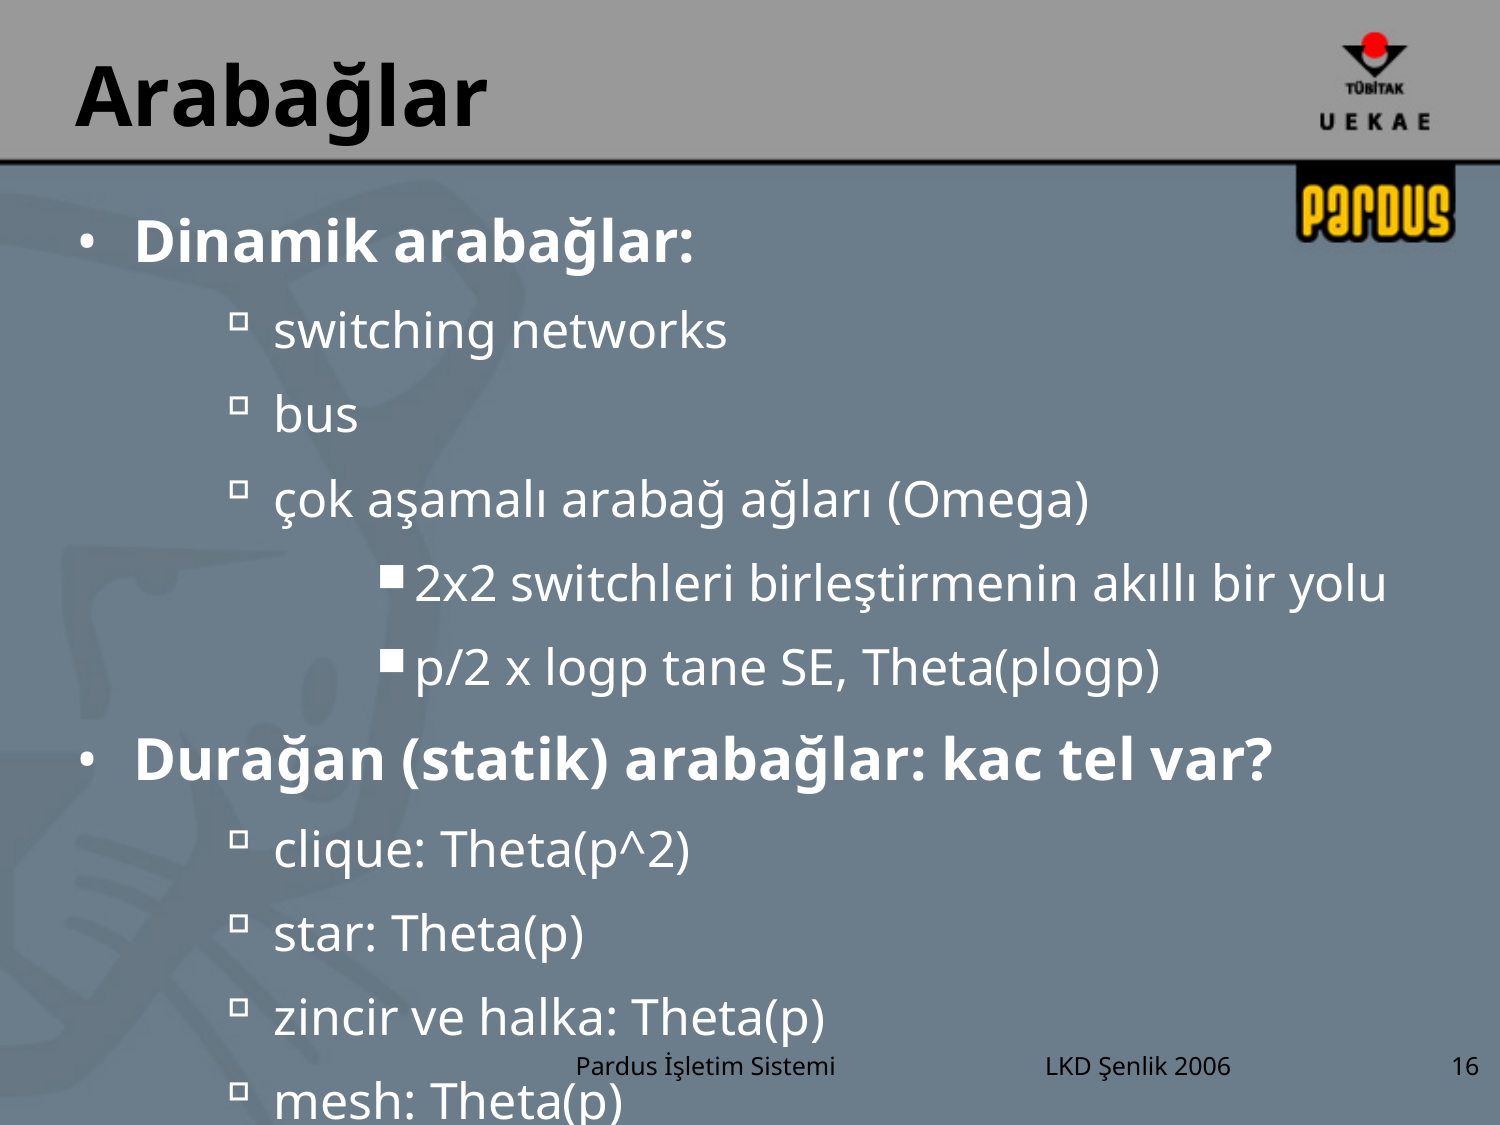

# Arabağlar
Dinamik arabağlar:
switching networks
bus
çok aşamalı arabağ ağları (Omega)
2x2 switchleri birleştirmenin akıllı bir yolu
p/2 x logp tane SE, Theta(plogp)
Durağan (statik) arabağlar: kac tel var?
clique: Theta(p^2)
star: Theta(p)
zincir ve halka: Theta(p)
mesh: Theta(p)
hypercube: Theta(plogp)